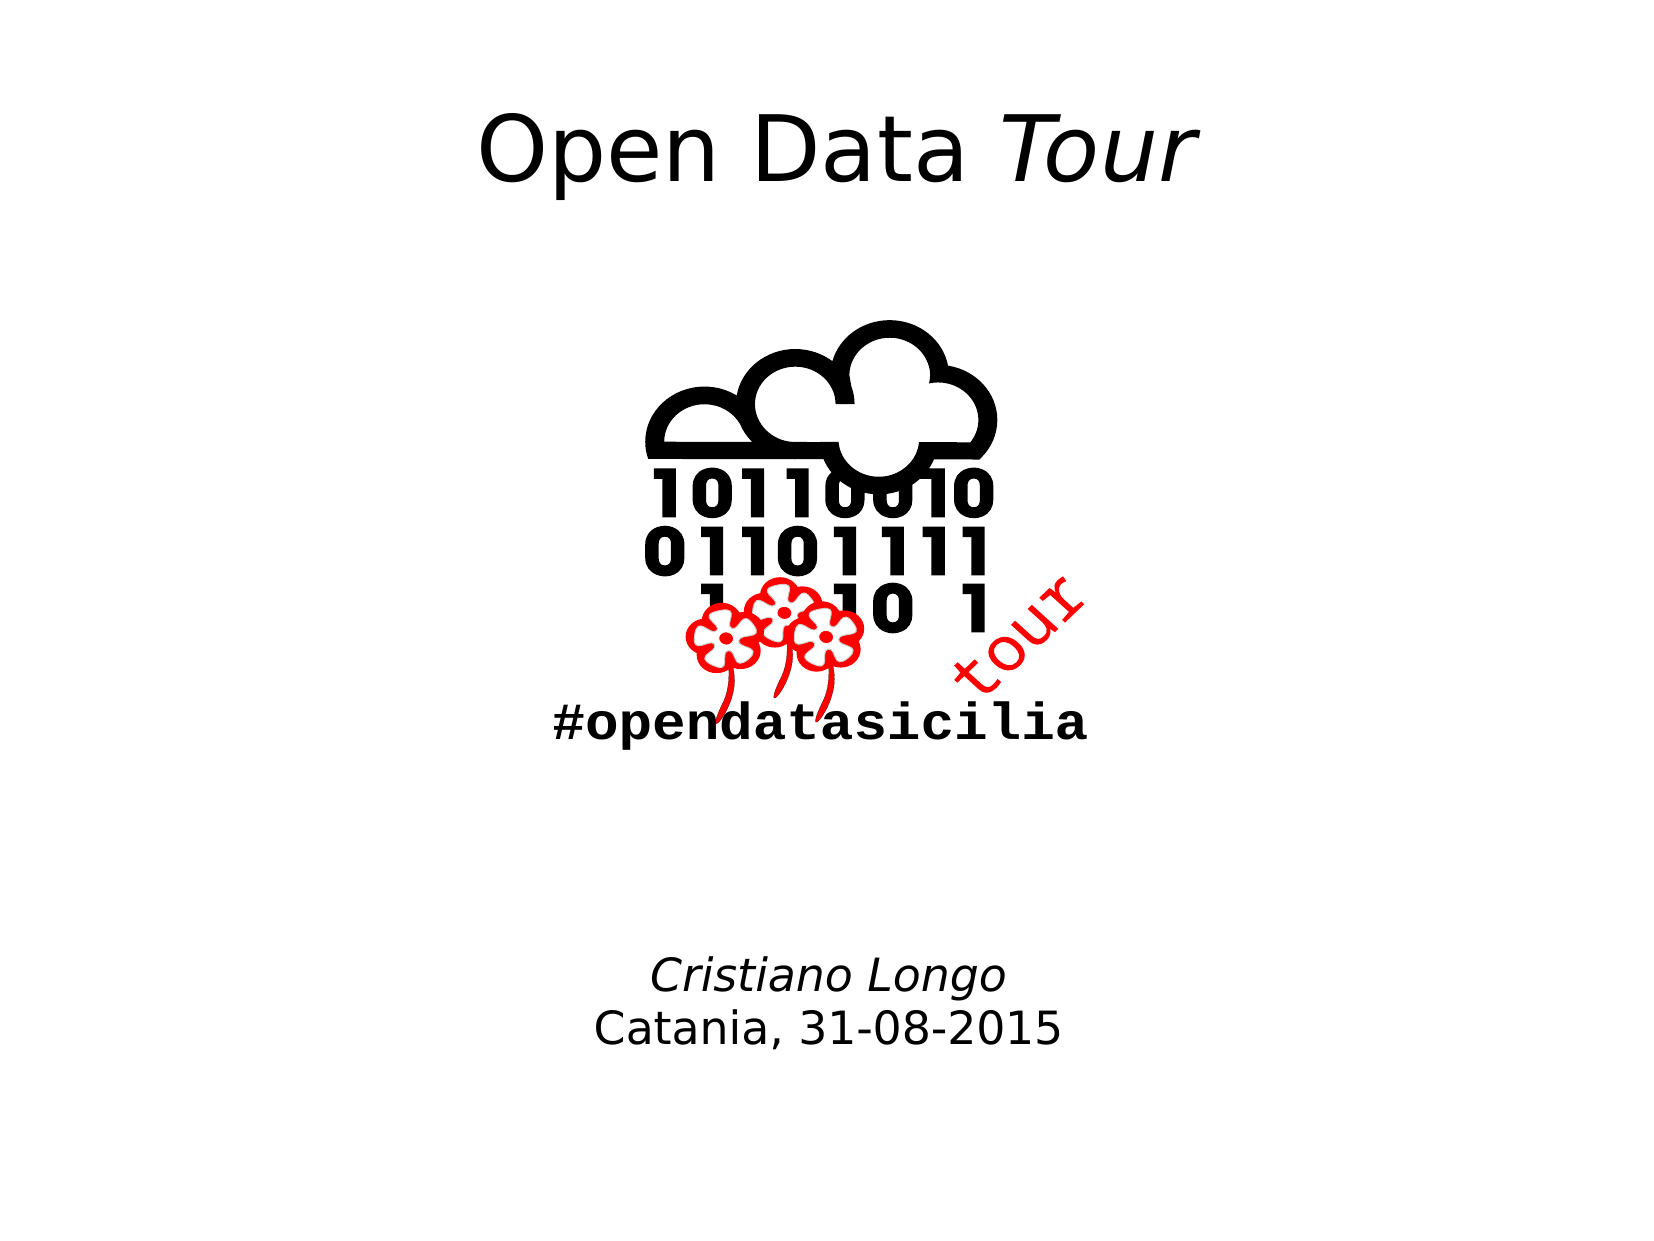

# Open Data Tour
Cristiano Longo
Catania, 31-08-2015